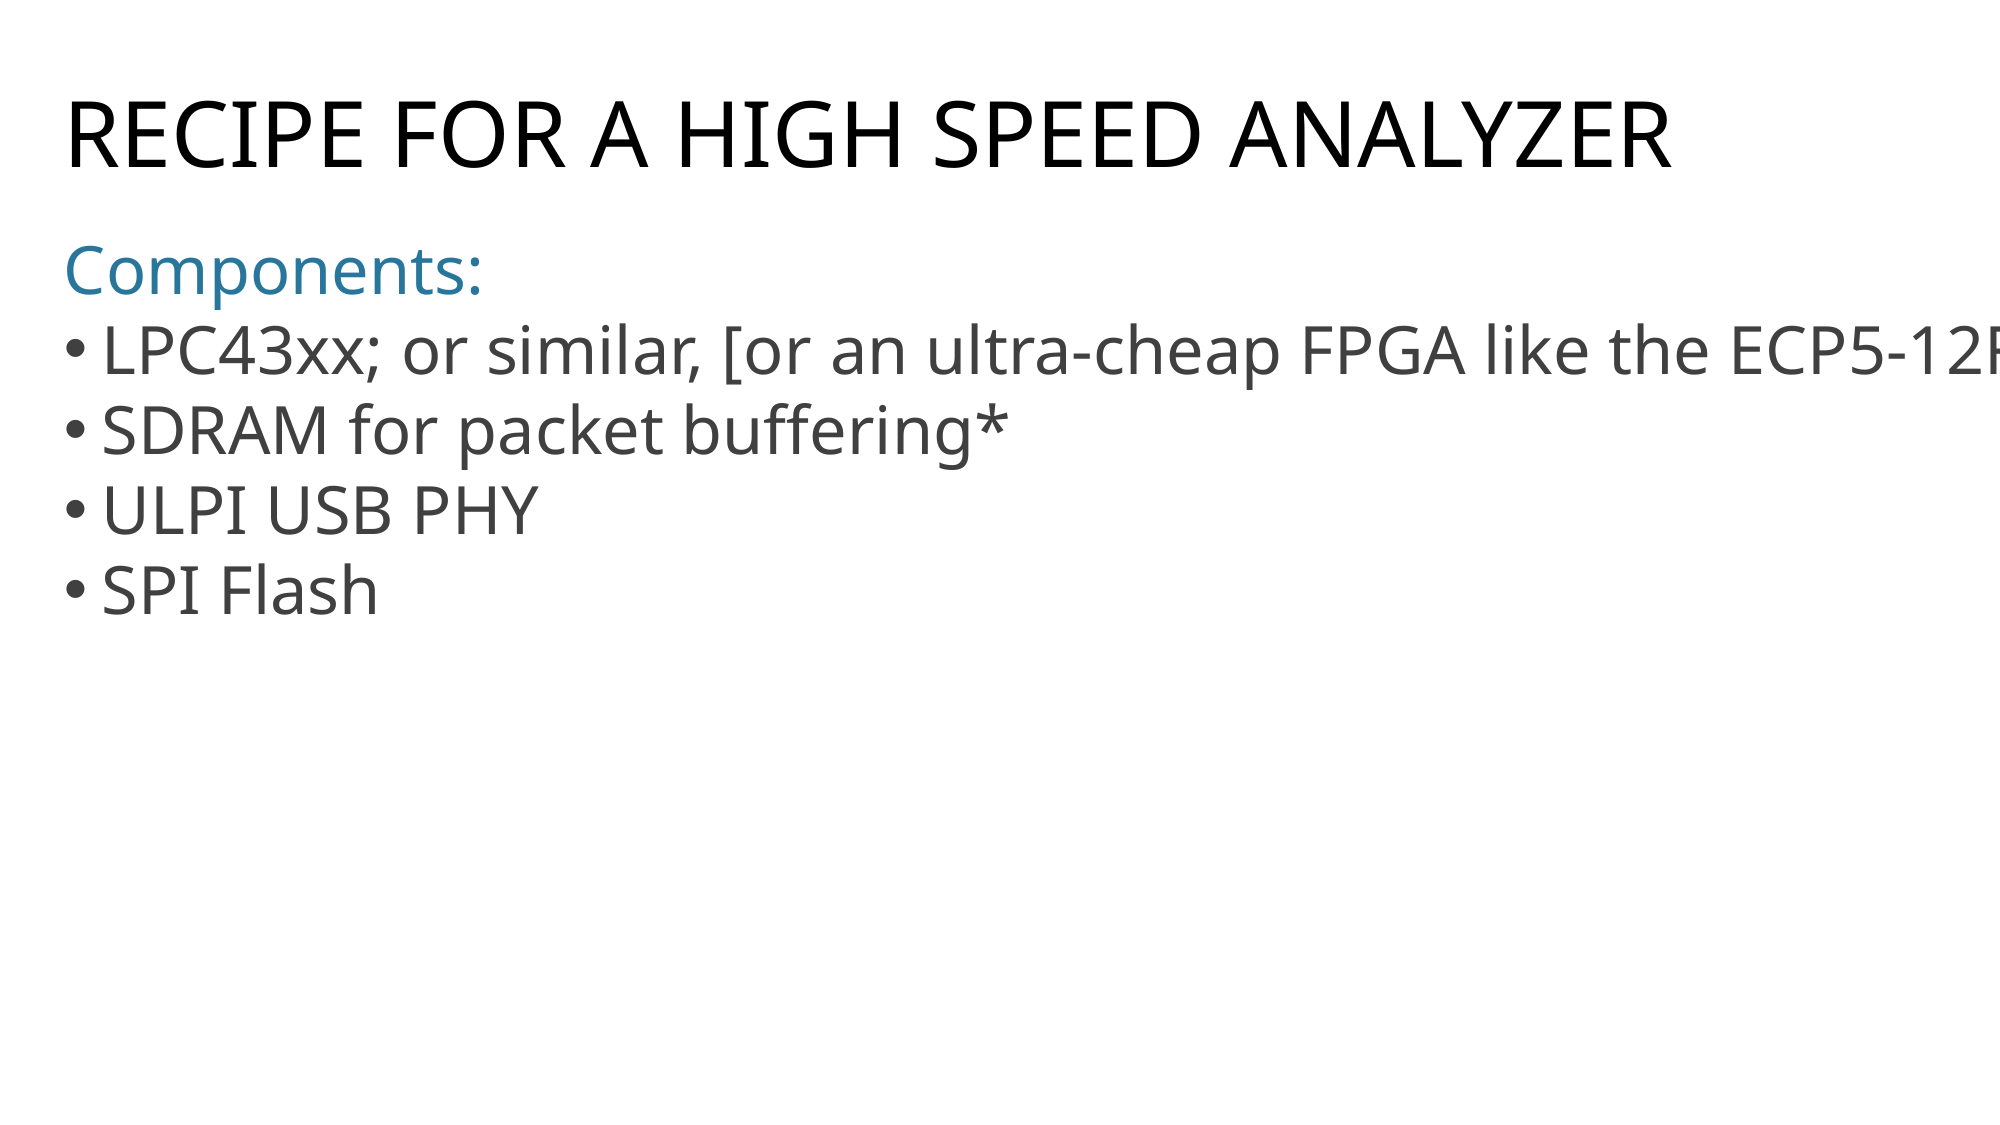

RECIPE FOR A HIGH SPEED ANALYZER
Components:
LPC43xx; or similar, [or an ultra-cheap FPGA like the ECP5-12F]
SDRAM for packet buffering*
ULPI USB PHY
SPI Flash